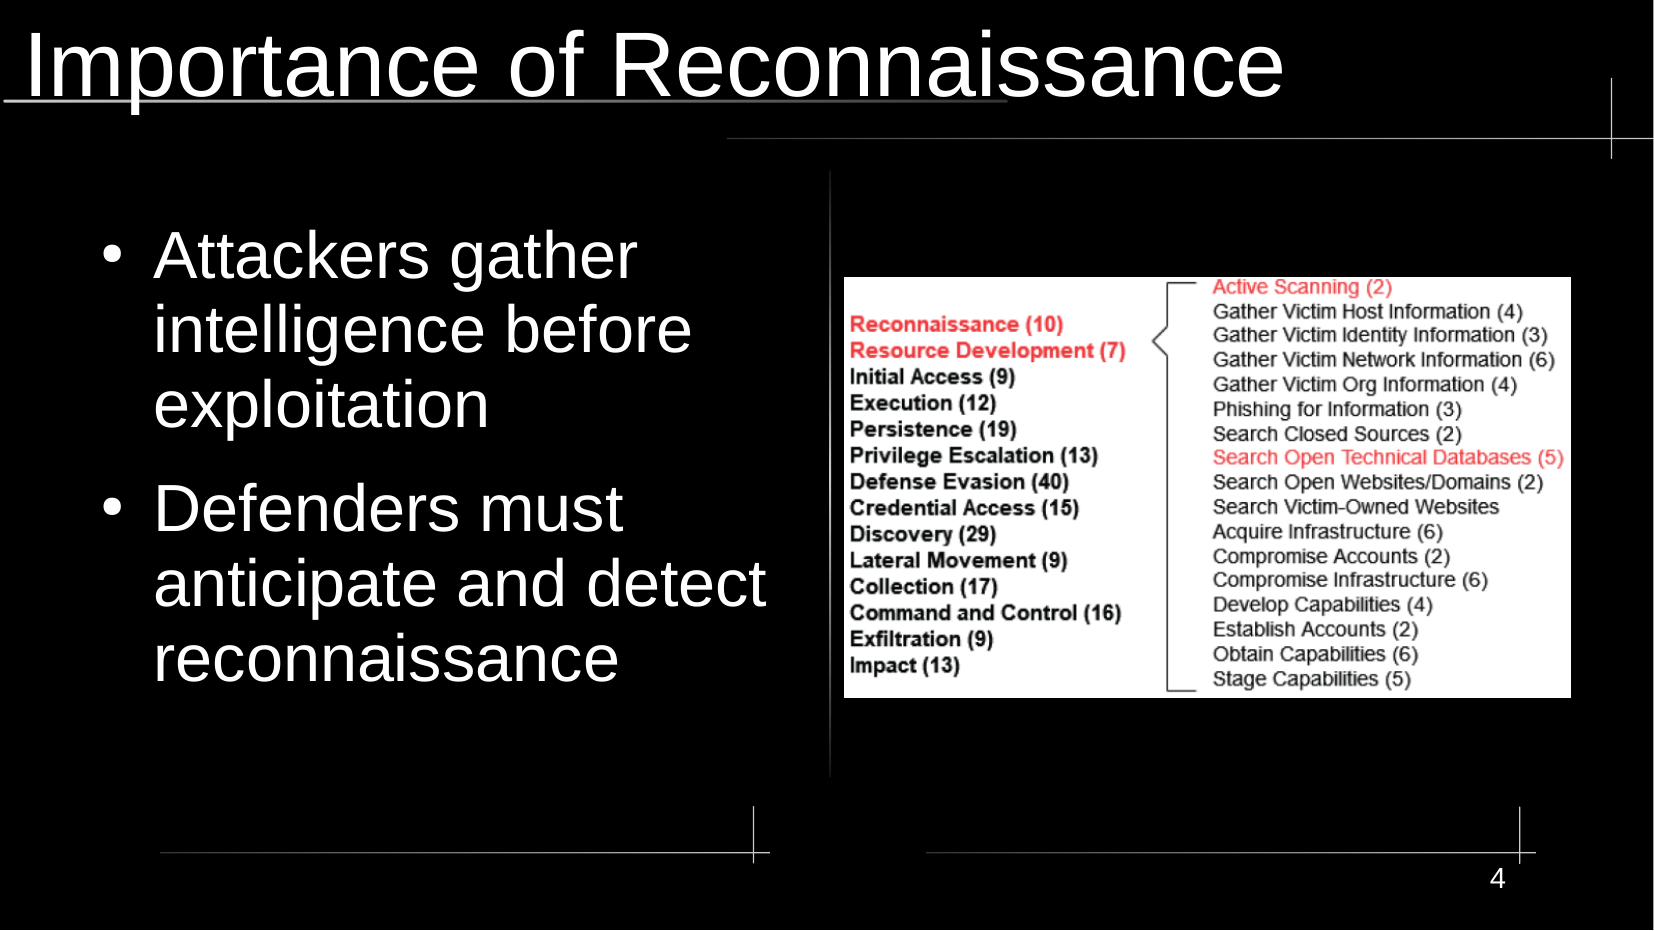

# Importance of Reconnaissance
Attackers gather intelligence before exploitation
Defenders must anticipate and detect reconnaissance
4